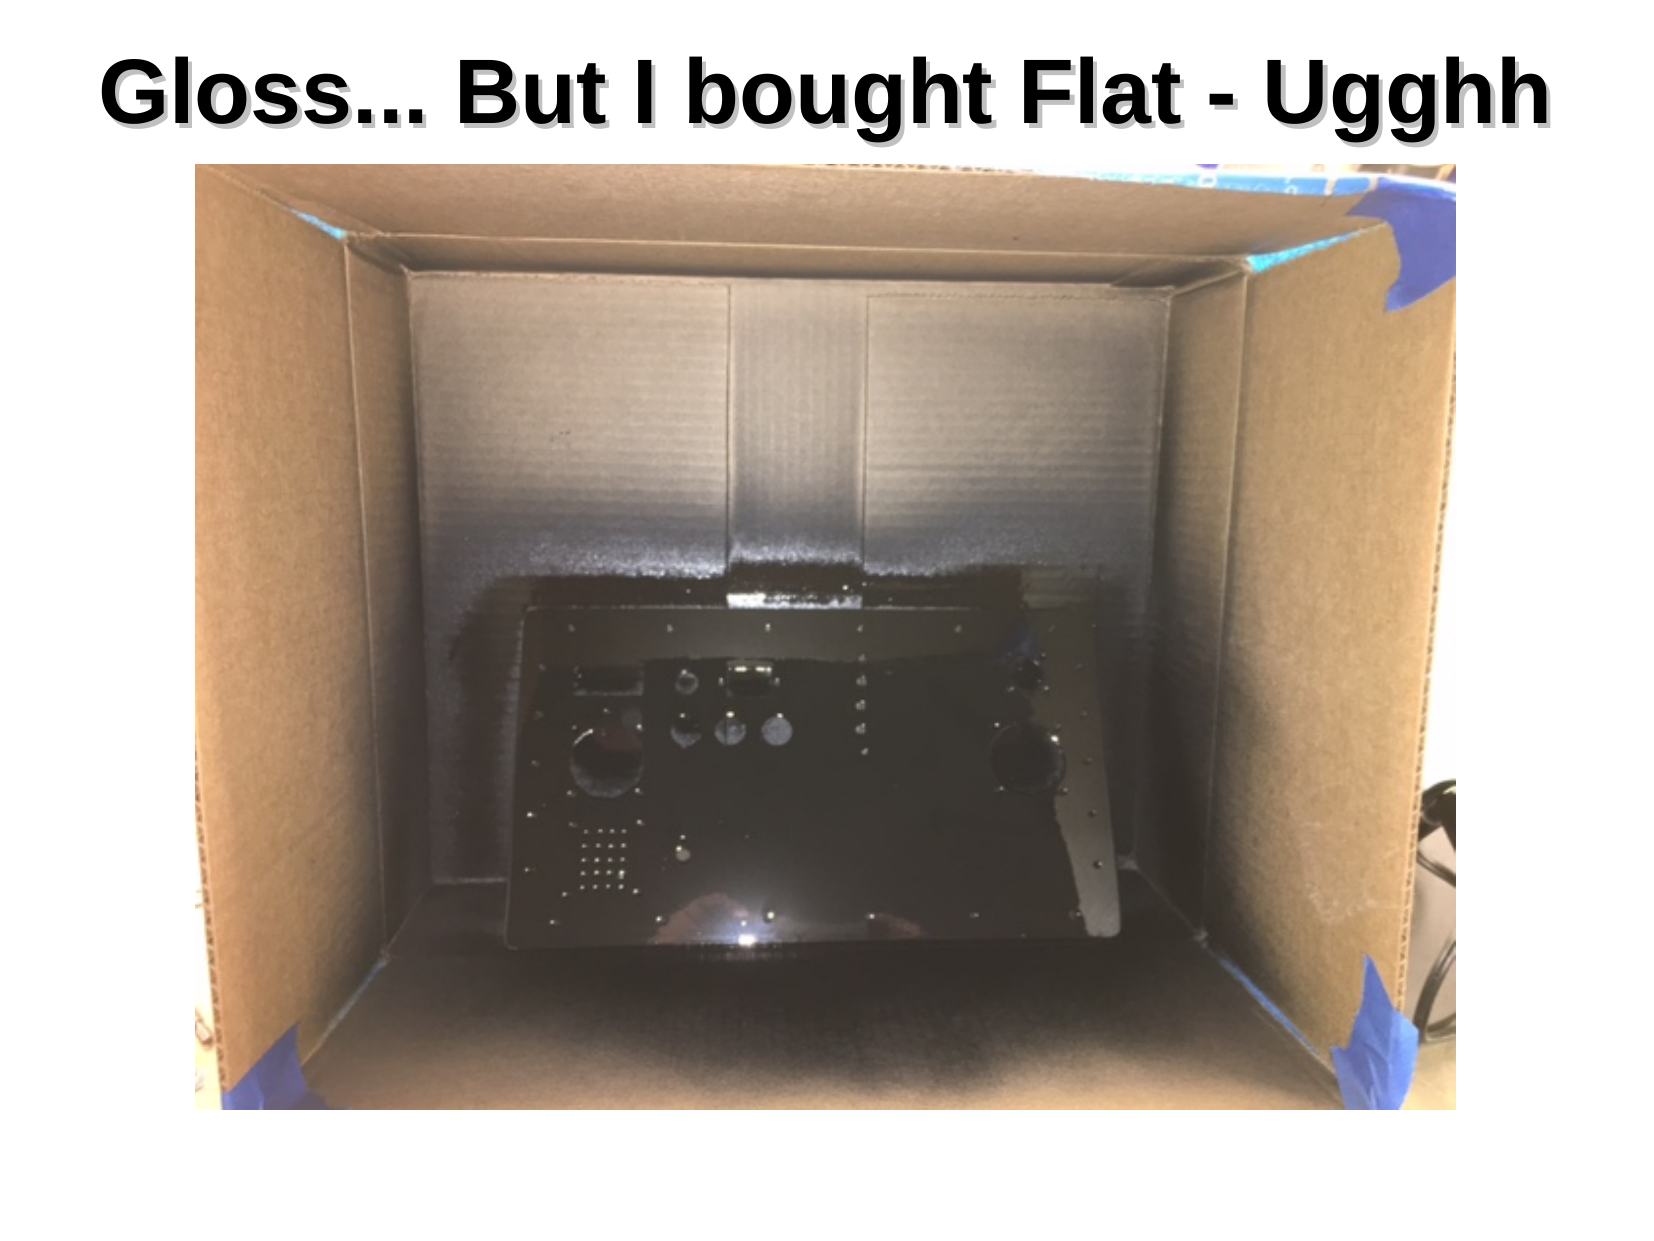

# Gloss... But I bought Flat - Ugghh